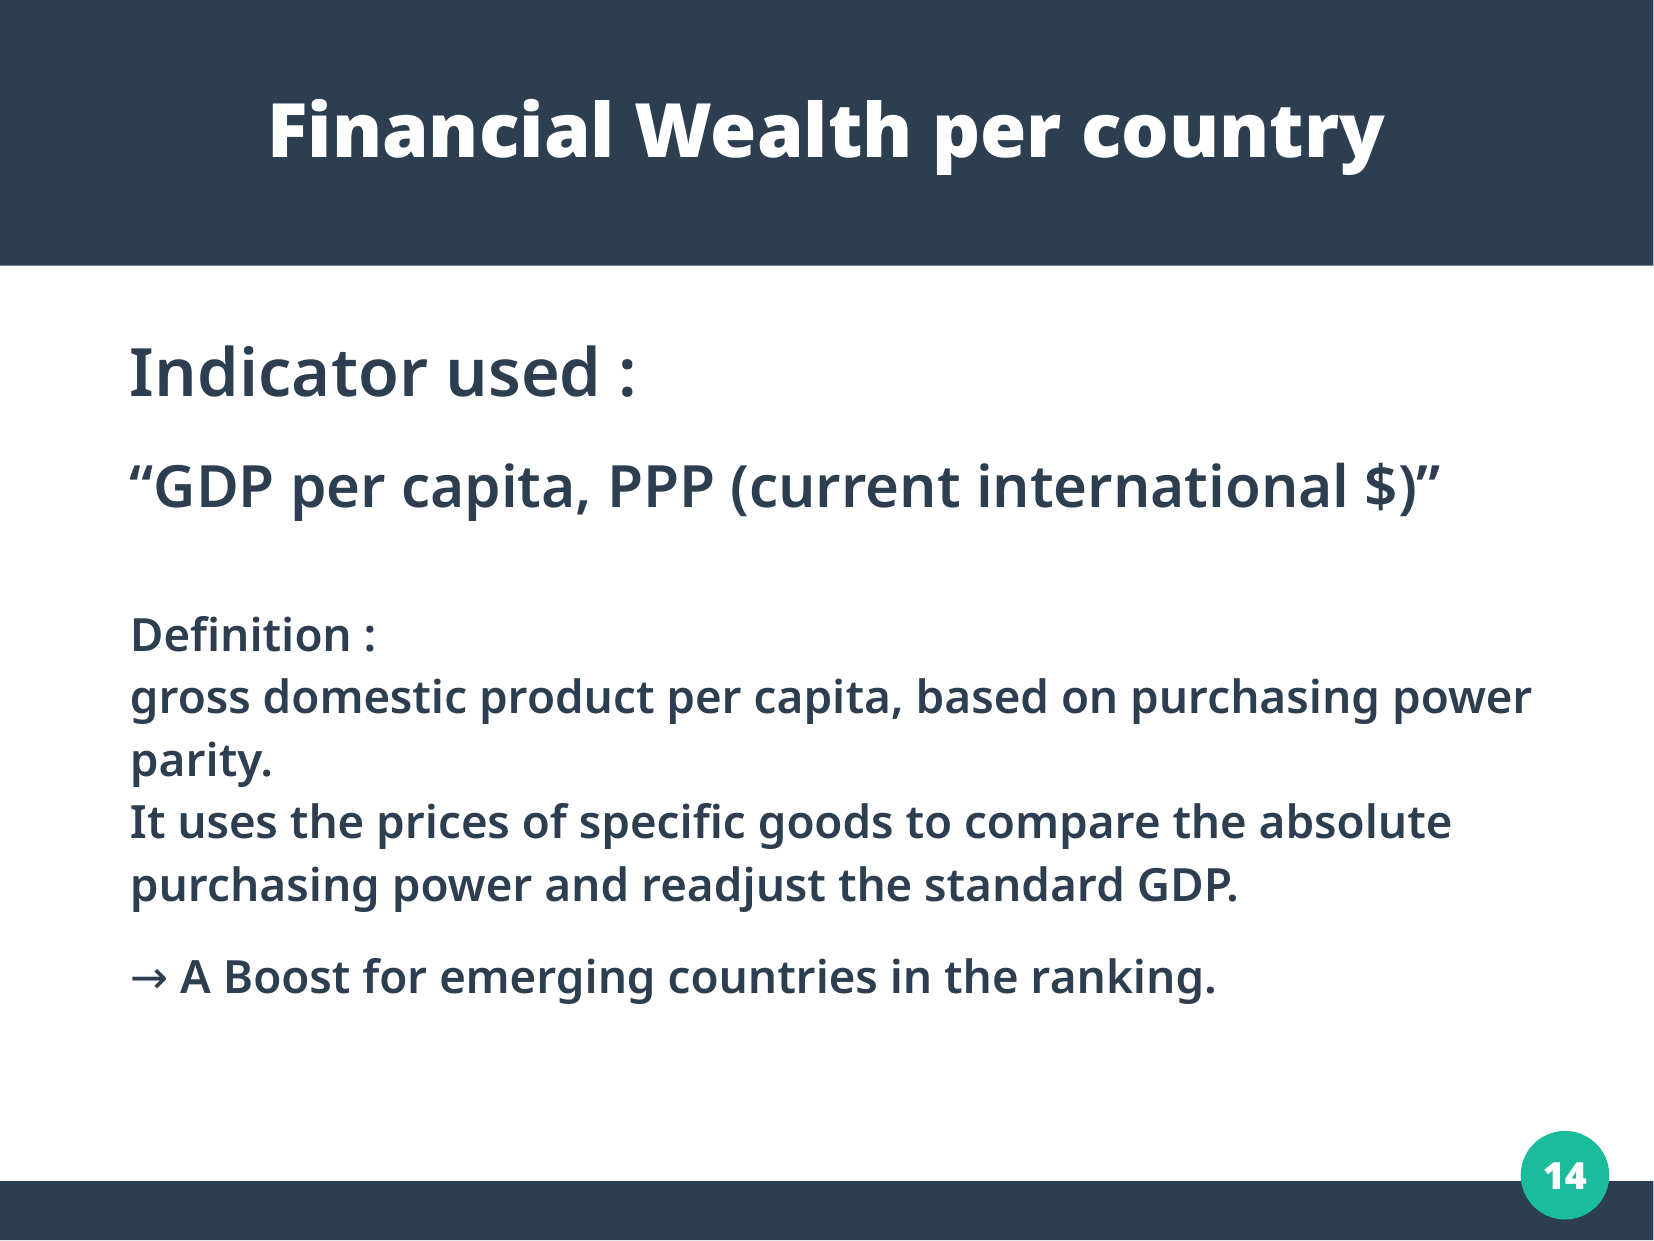

# Financial Wealth per country
Indicator used :
“GDP per capita, PPP (current international $)”
Definition :
gross domestic product per capita, based on purchasing power parity.
It uses the prices of specific goods to compare the absolute purchasing power and readjust the standard GDP.
→ A Boost for emerging countries in the ranking.
14